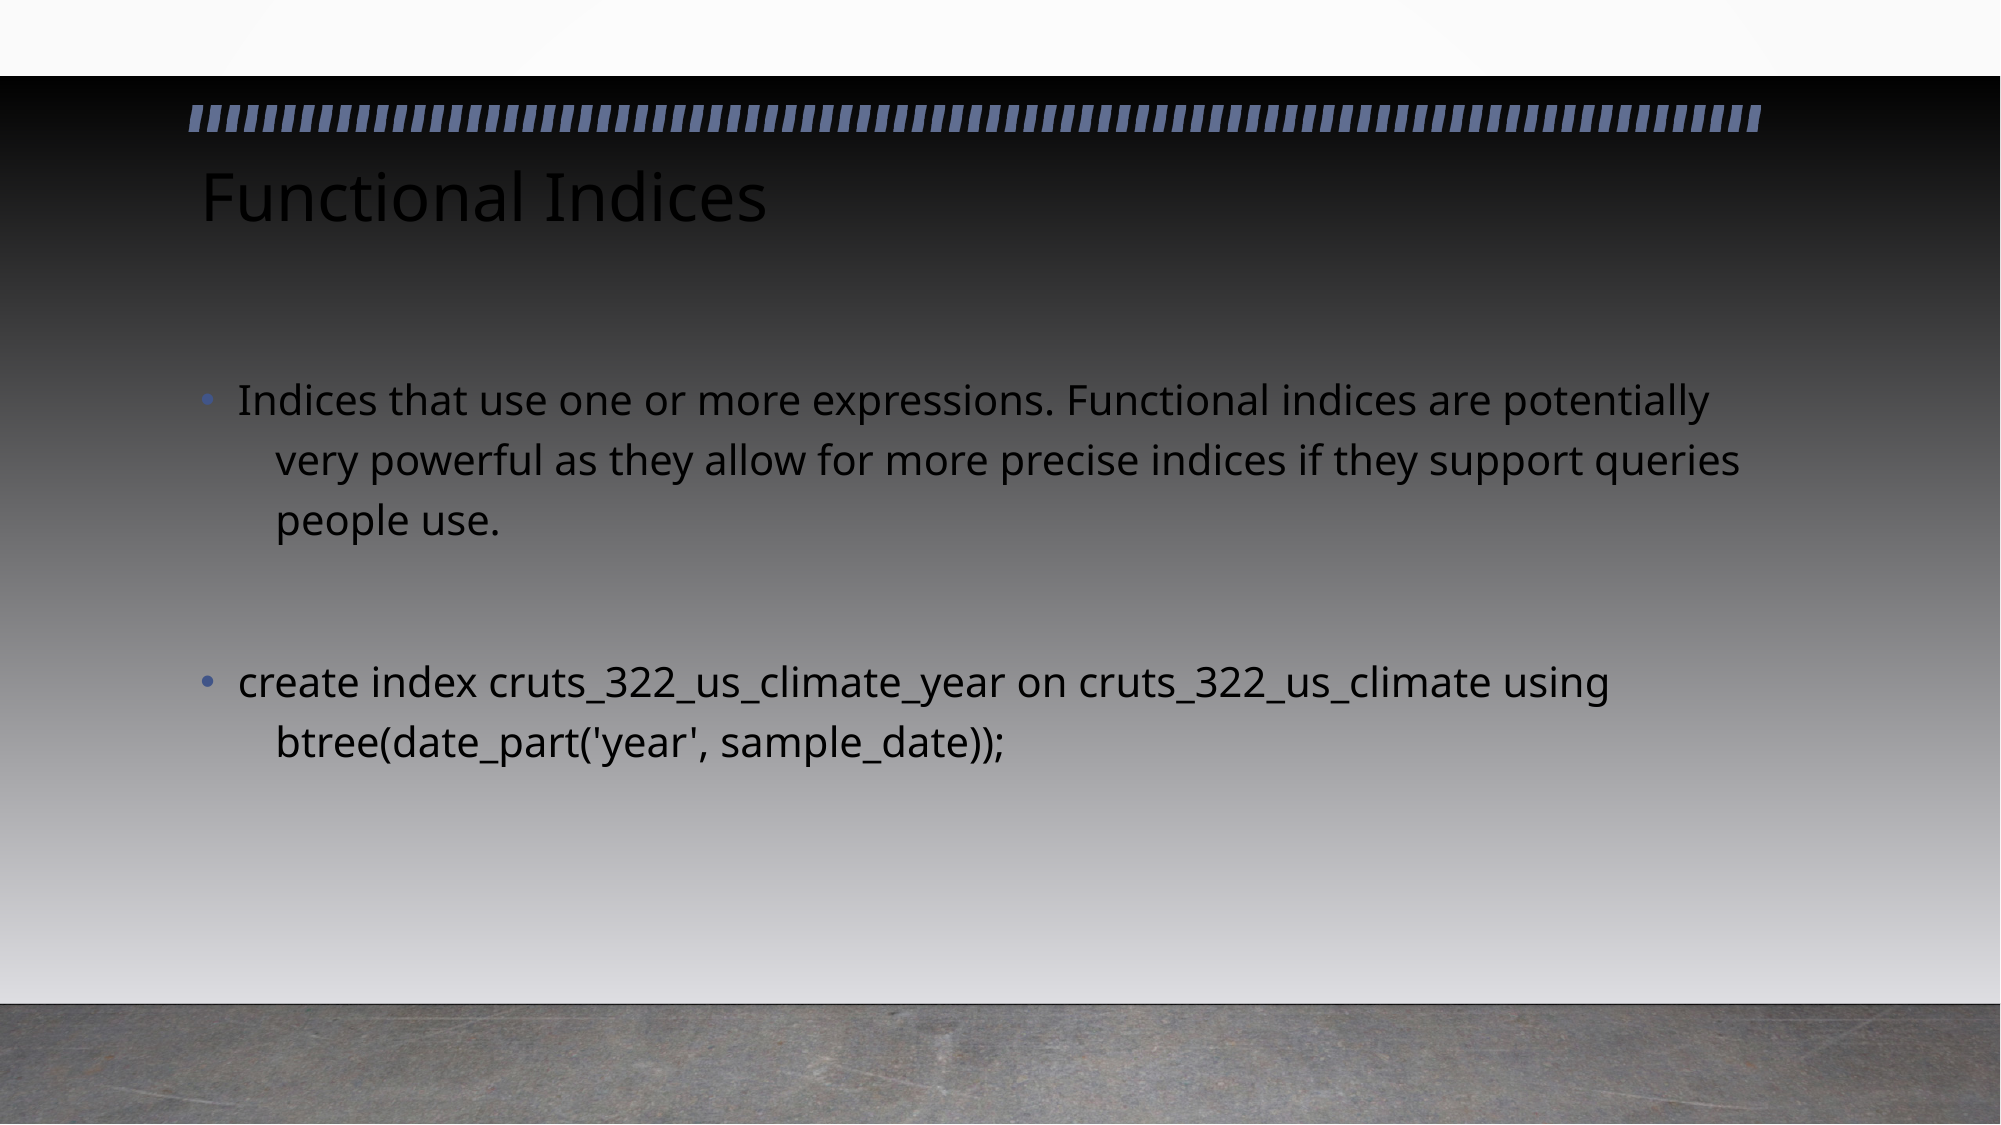

# Functional Indices
Indices that use one or more expressions. Functional indices are potentially very powerful as they allow for more precise indices if they support queries people use.
create index cruts_322_us_climate_year on cruts_322_us_climate using btree(date_part('year', sample_date));